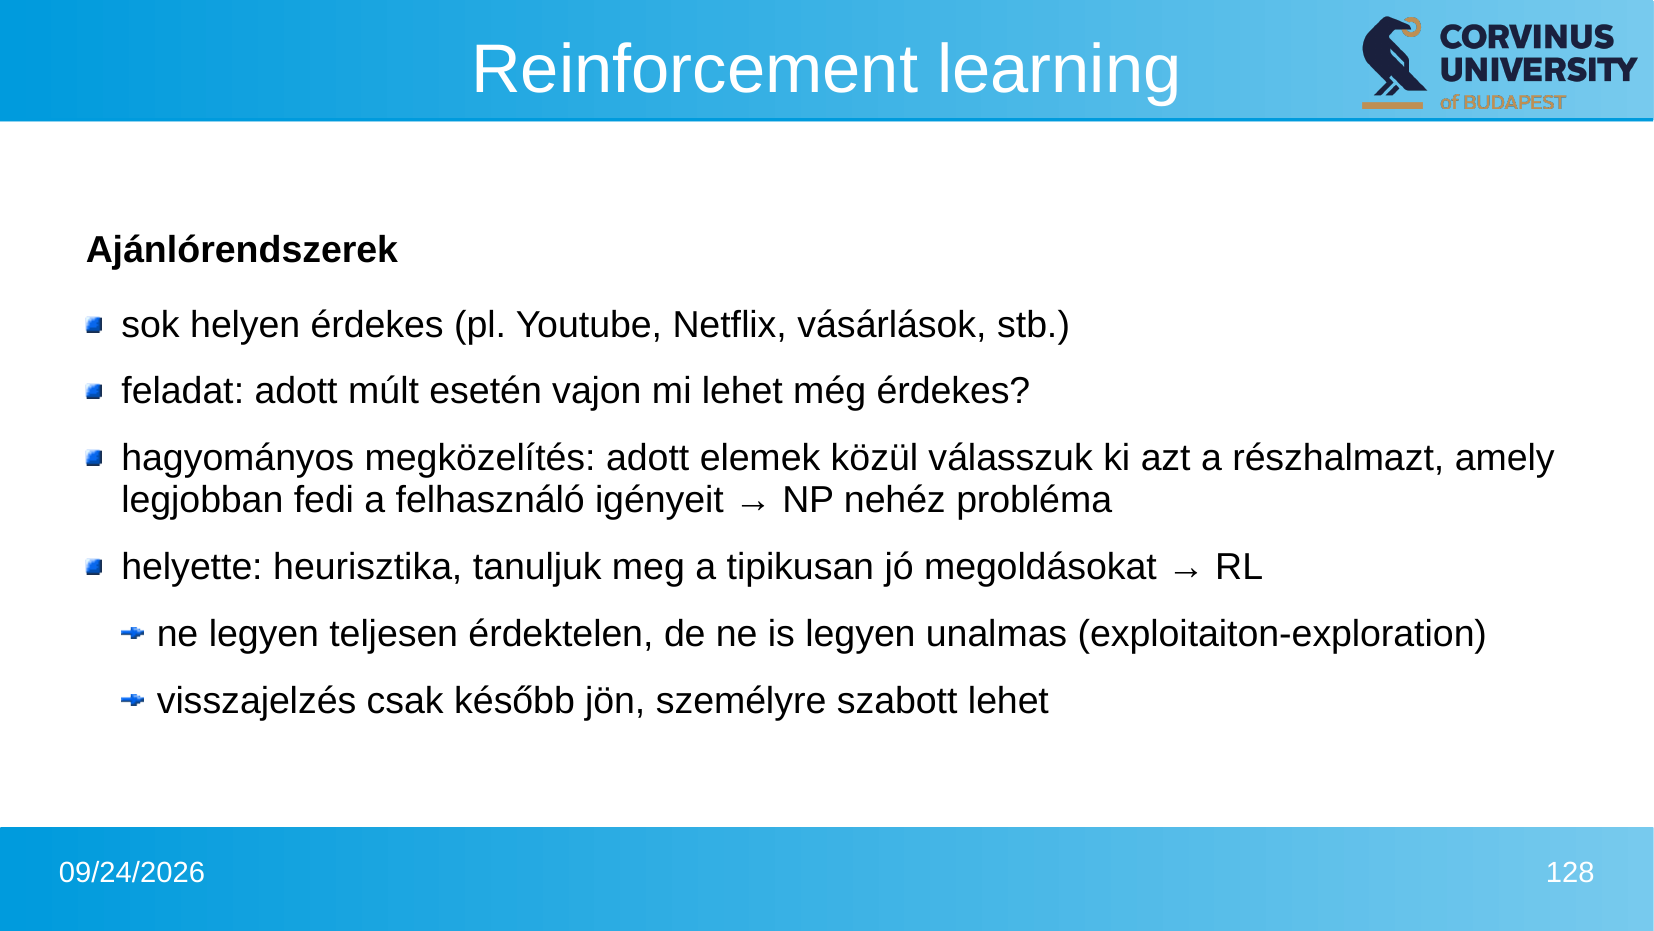

# Reinforcement learning
Ajánlórendszerek
sok helyen érdekes (pl. Youtube, Netflix, vásárlások, stb.)
feladat: adott múlt esetén vajon mi lehet még érdekes?
hagyományos megközelítés: adott elemek közül válasszuk ki azt a részhalmazt, amely legjobban fedi a felhasználó igényeit → NP nehéz probléma
helyette: heurisztika, tanuljuk meg a tipikusan jó megoldásokat → RL
ne legyen teljesen érdektelen, de ne is legyen unalmas (exploitaiton-exploration)
visszajelzés csak később jön, személyre szabott lehet
128